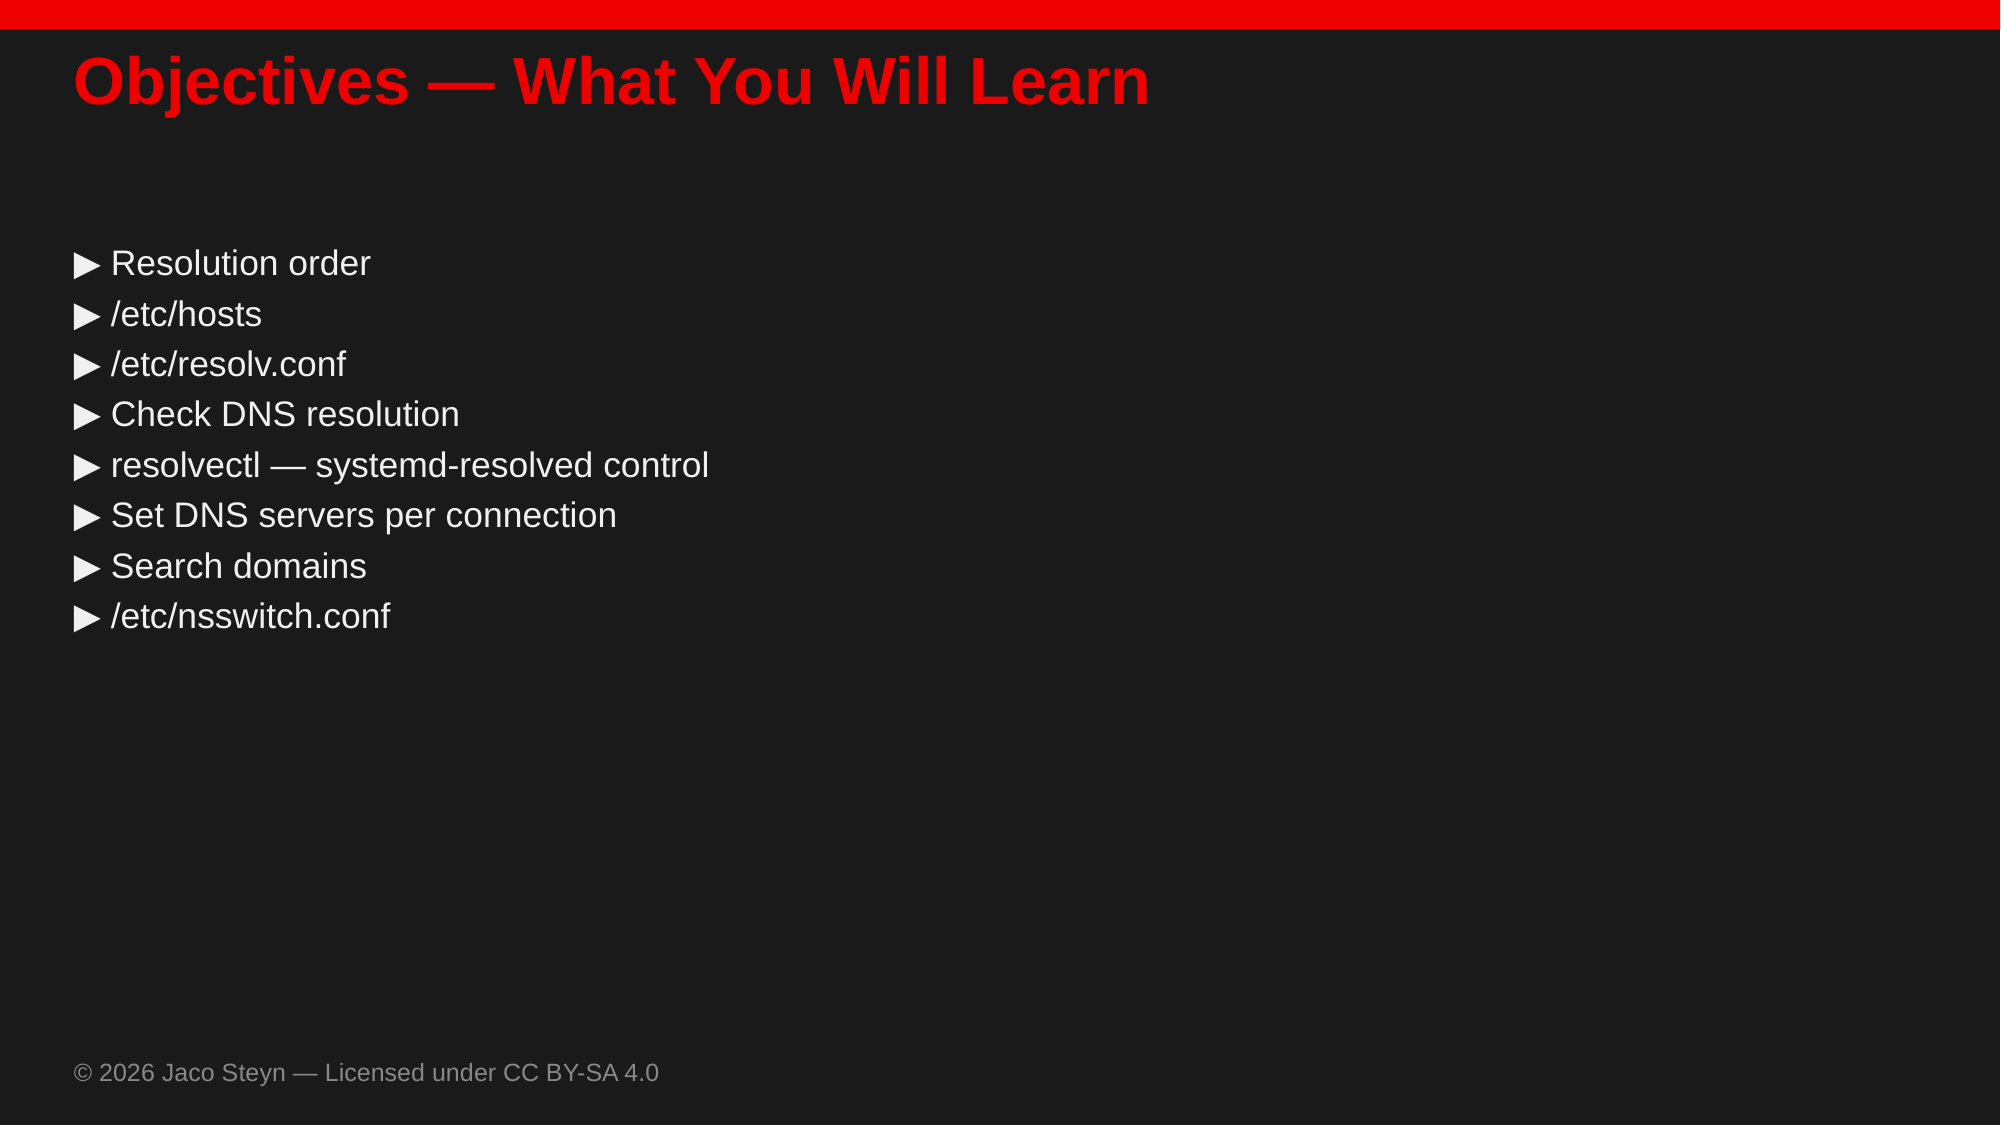

Objectives — What You Will Learn
▶ Resolution order
▶ /etc/hosts
▶ /etc/resolv.conf
▶ Check DNS resolution
▶ resolvectl — systemd-resolved control
▶ Set DNS servers per connection
▶ Search domains
▶ /etc/nsswitch.conf
© 2026 Jaco Steyn — Licensed under CC BY-SA 4.0